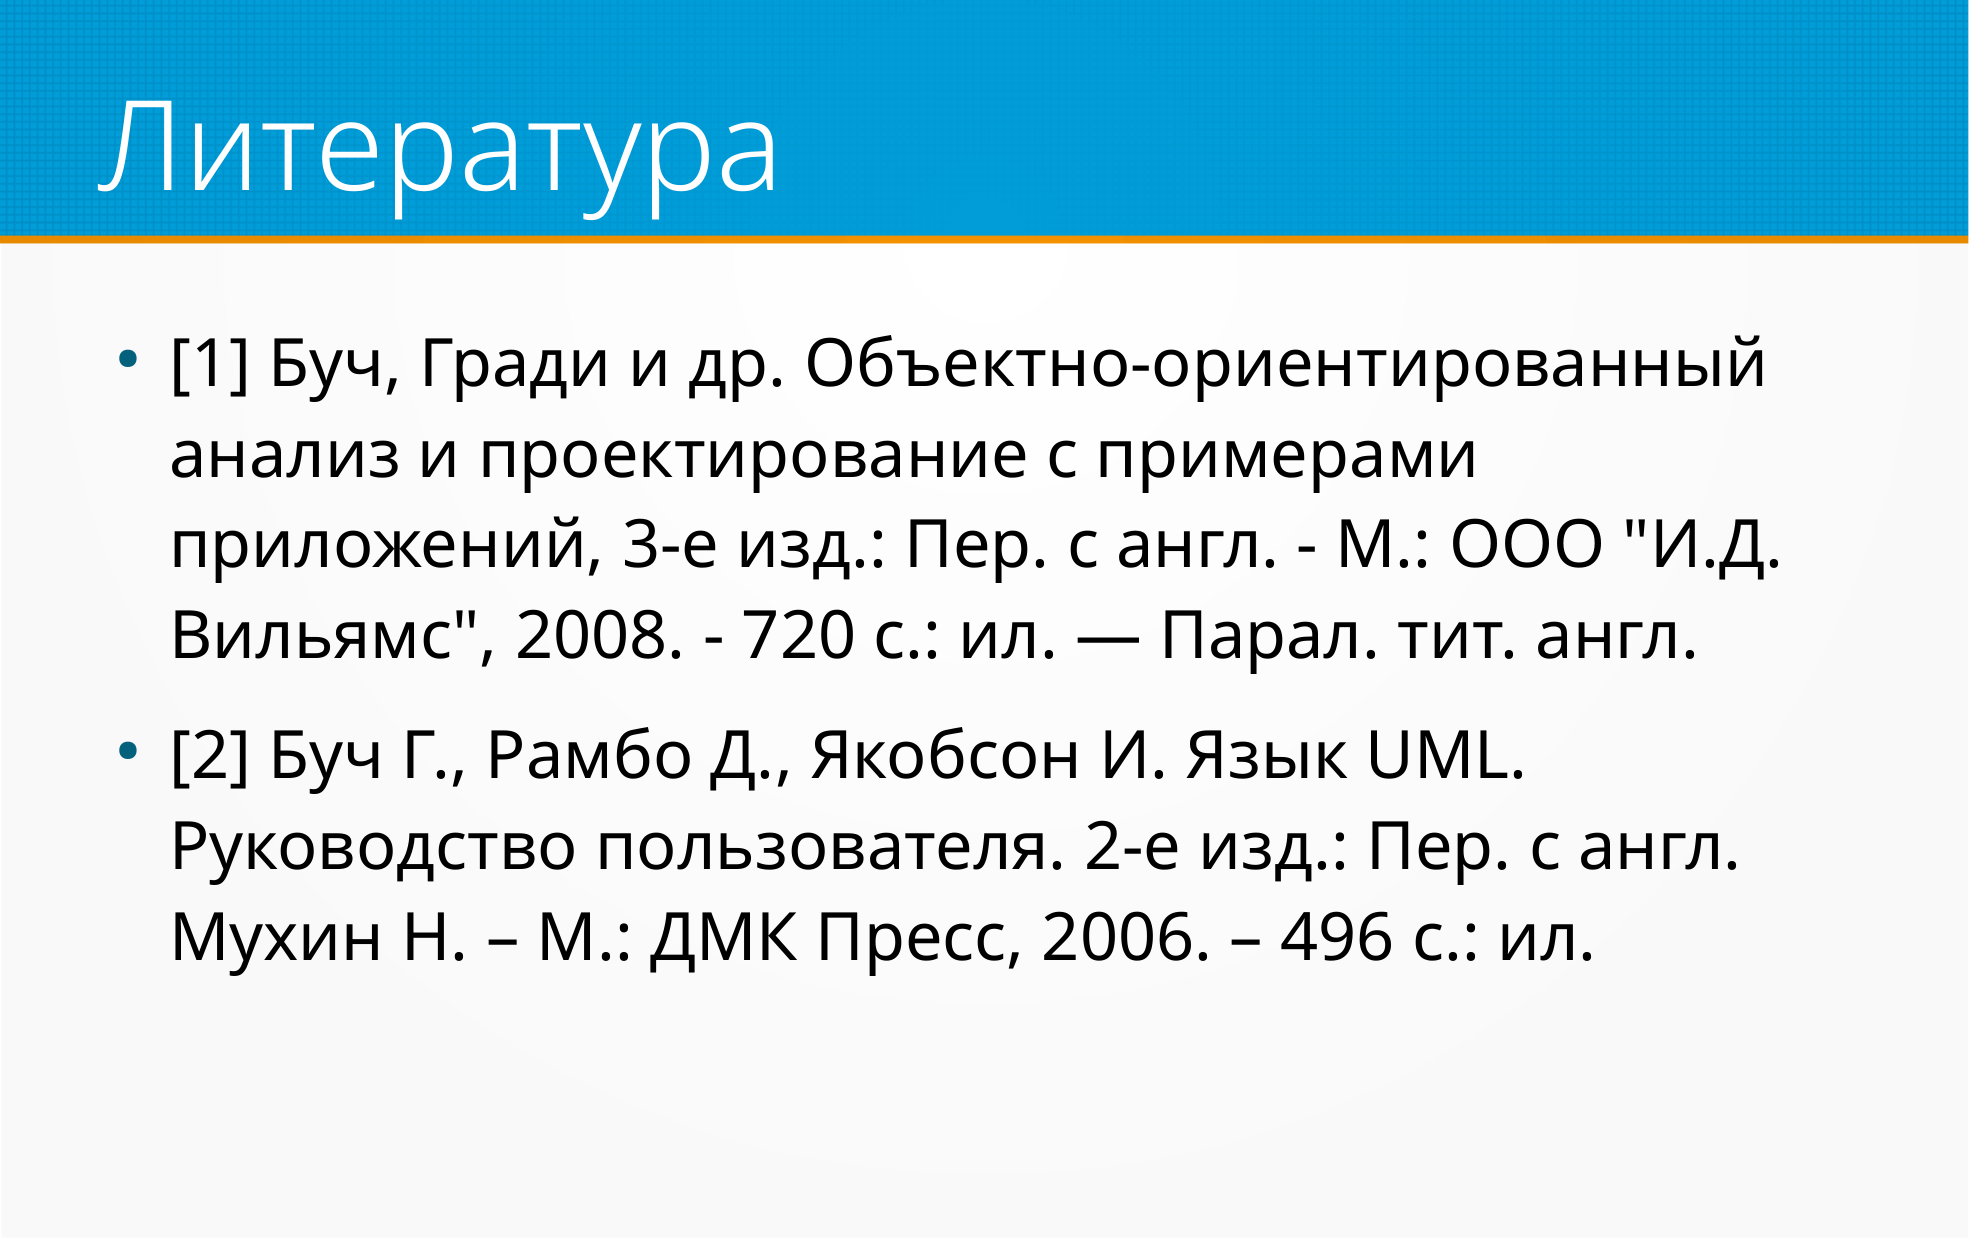

# Литература
[1] Буч, Гради и др. Объектно-ориентированный анализ и проектирование с примерами приложений, 3-е изд.: Пер. с англ. - М.: ООО "И.Д. Вильямс", 2008. - 720 с.: ил. — Парал. тит. англ.
[2] Буч Г., Рамбо Д., Якобсон И. Язык UML. Руководство пользователя. 2-е изд.: Пер. с англ. Мухин Н. – М.: ДМК Пресс, 2006. – 496 с.: ил.